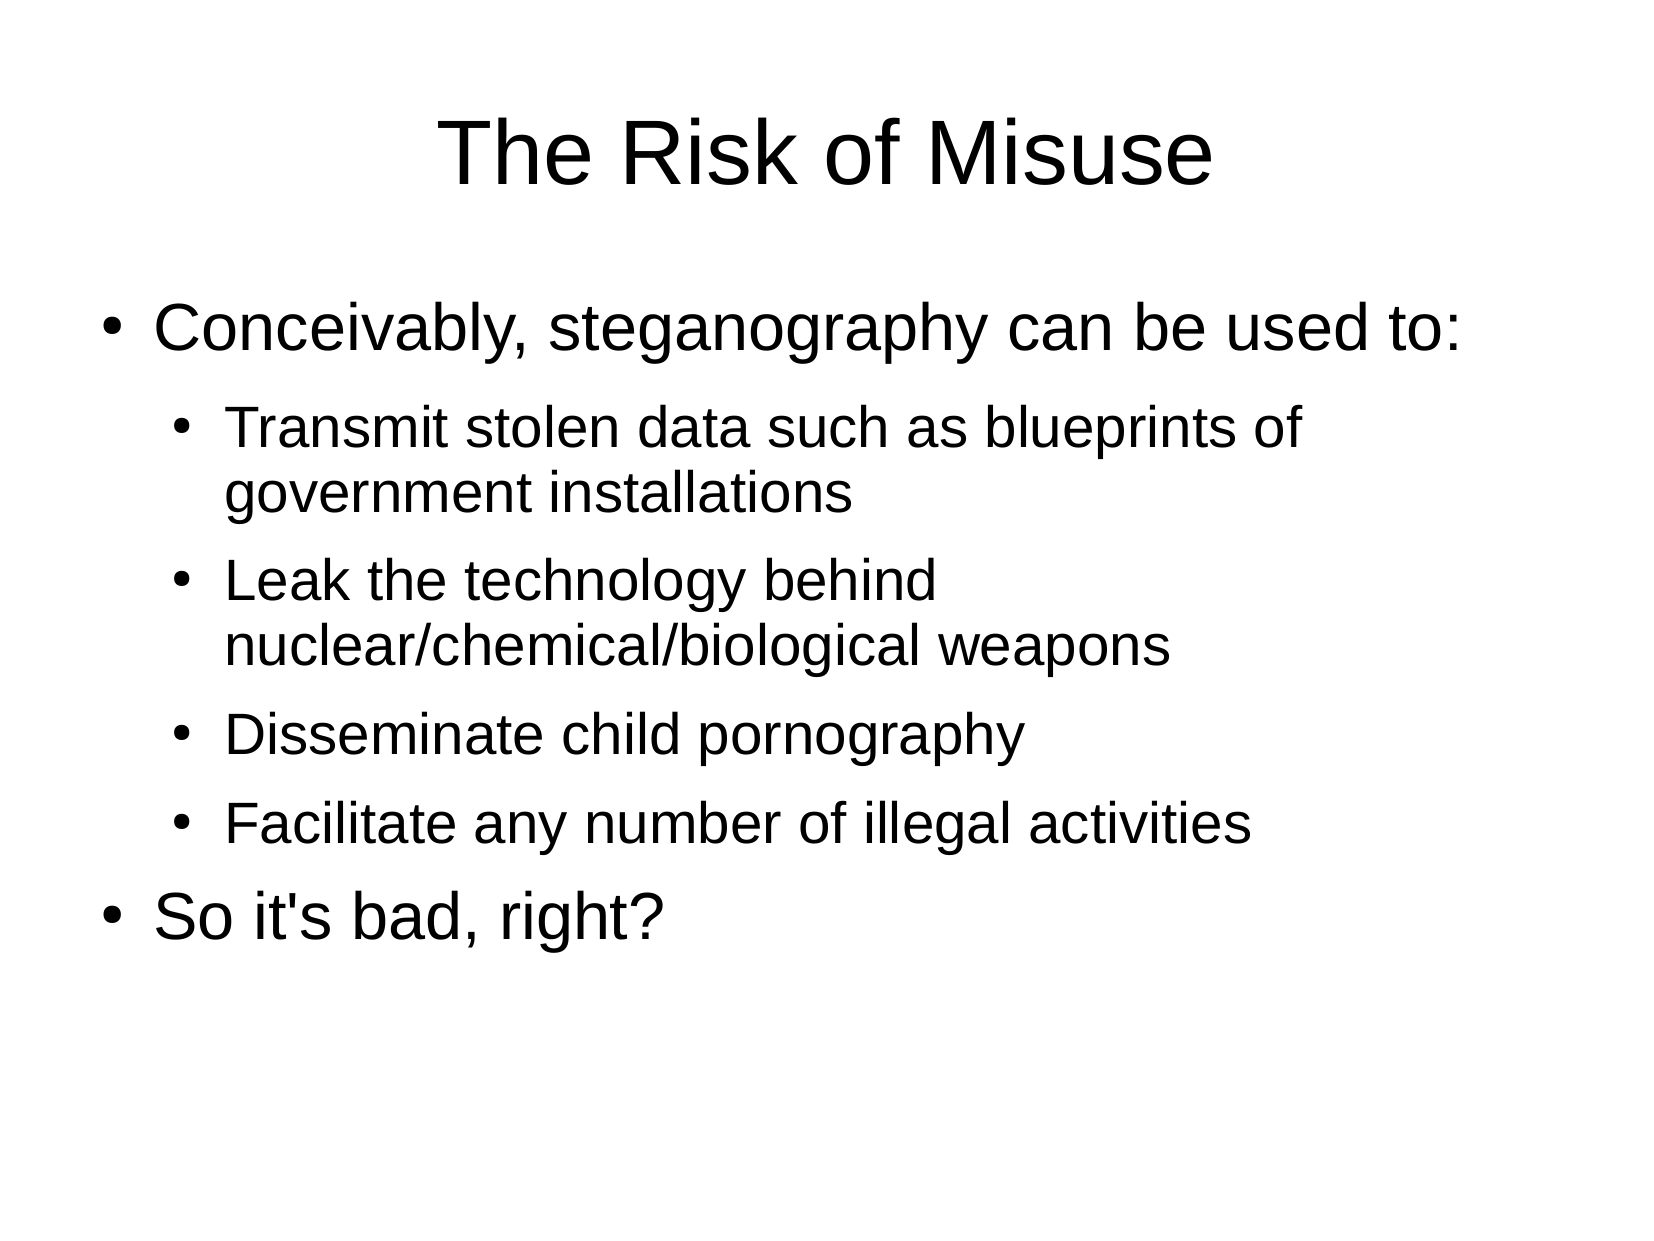

# The Risk of Misuse
Conceivably, steganography can be used to:
Transmit stolen data such as blueprints of government installations
Leak the technology behind nuclear/chemical/biological weapons
Disseminate child pornography
Facilitate any number of illegal activities
So it's bad, right?